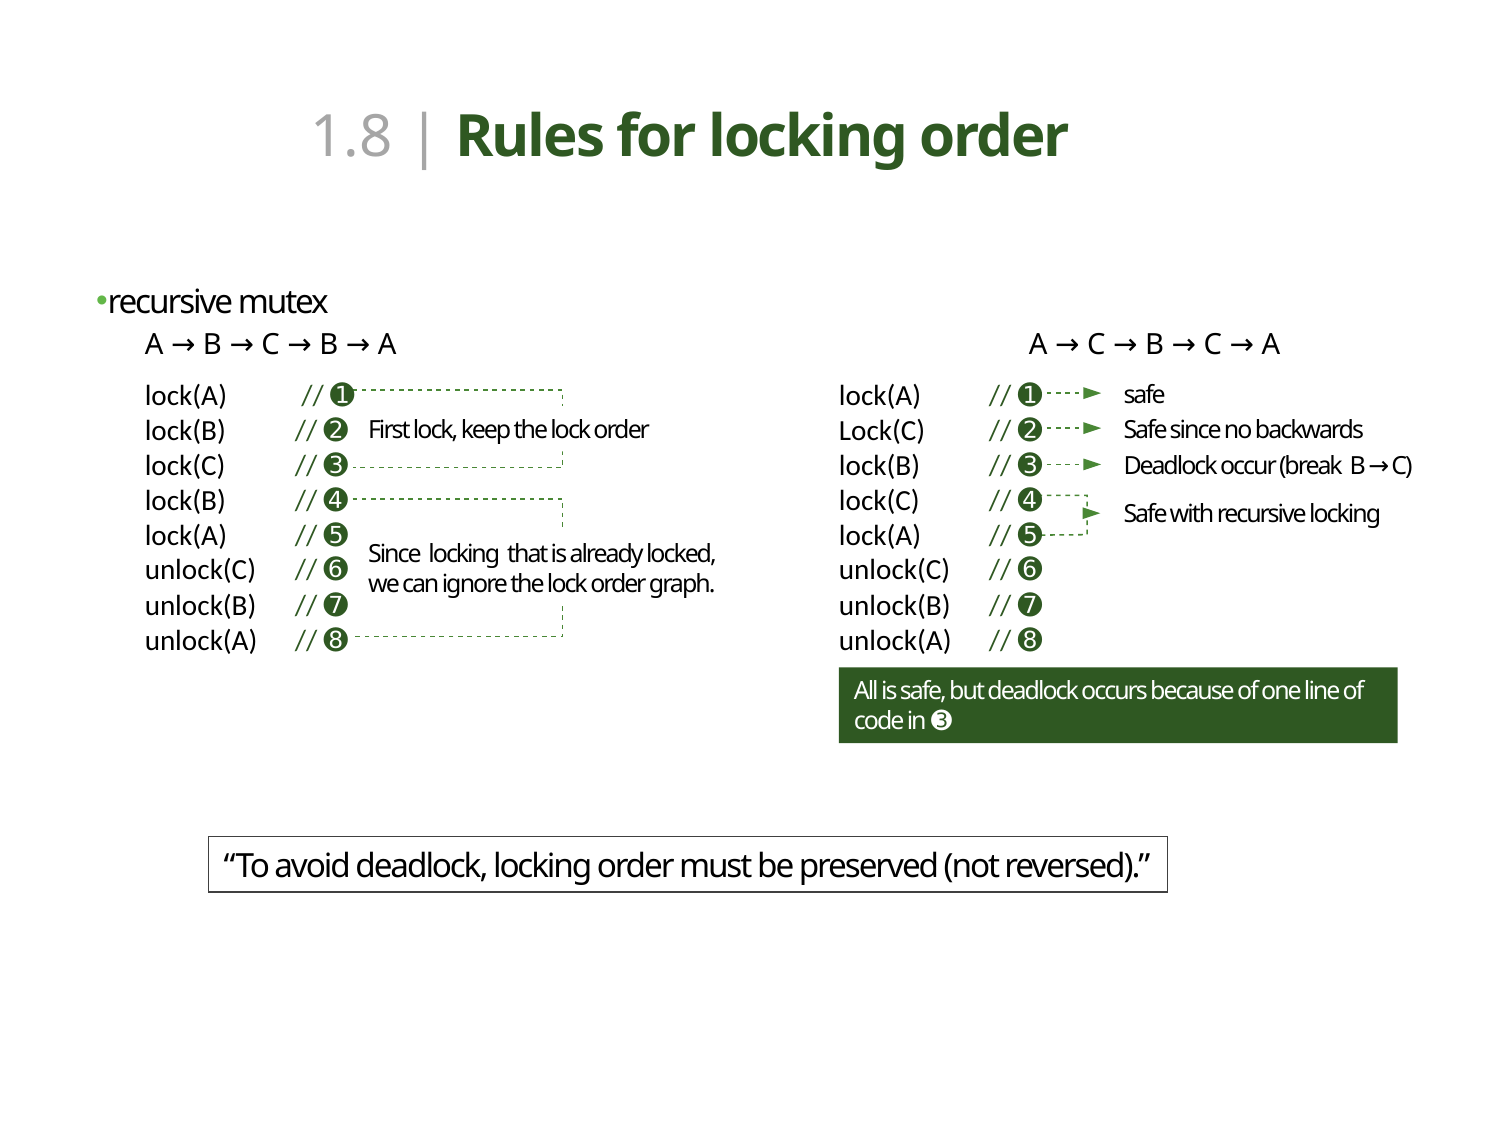

1.8 | Rules for locking order
recursive mutex
A → B → C → B → A
A → C → B → C → A
lock(A)	 // ➊
lock(B) 	// ➋
lock(C) 	// ➌
lock(B) 	// ➍
lock(A) 	// ➎
unlock(C) 	// ➏
unlock(B) 	// ➐
unlock(A) 	// ➑
lock(A) 	// ➊
Lock(C) 	// ➋
lock(B) 	// ➌
lock(C) 	// ➍
lock(A) 	// ➎
unlock(C) 	// ➏
unlock(B) 	// ➐
unlock(A) 	// ➑
safe
Safe since no backwards
First lock, keep the lock order
Deadlock occur (break B → C)
Safe with recursive locking
Since locking that is already locked,
we can ignore the lock order graph.
All is safe, but deadlock occurs because of one line of code in ➌
“To avoid deadlock, locking order must be preserved (not reversed).”